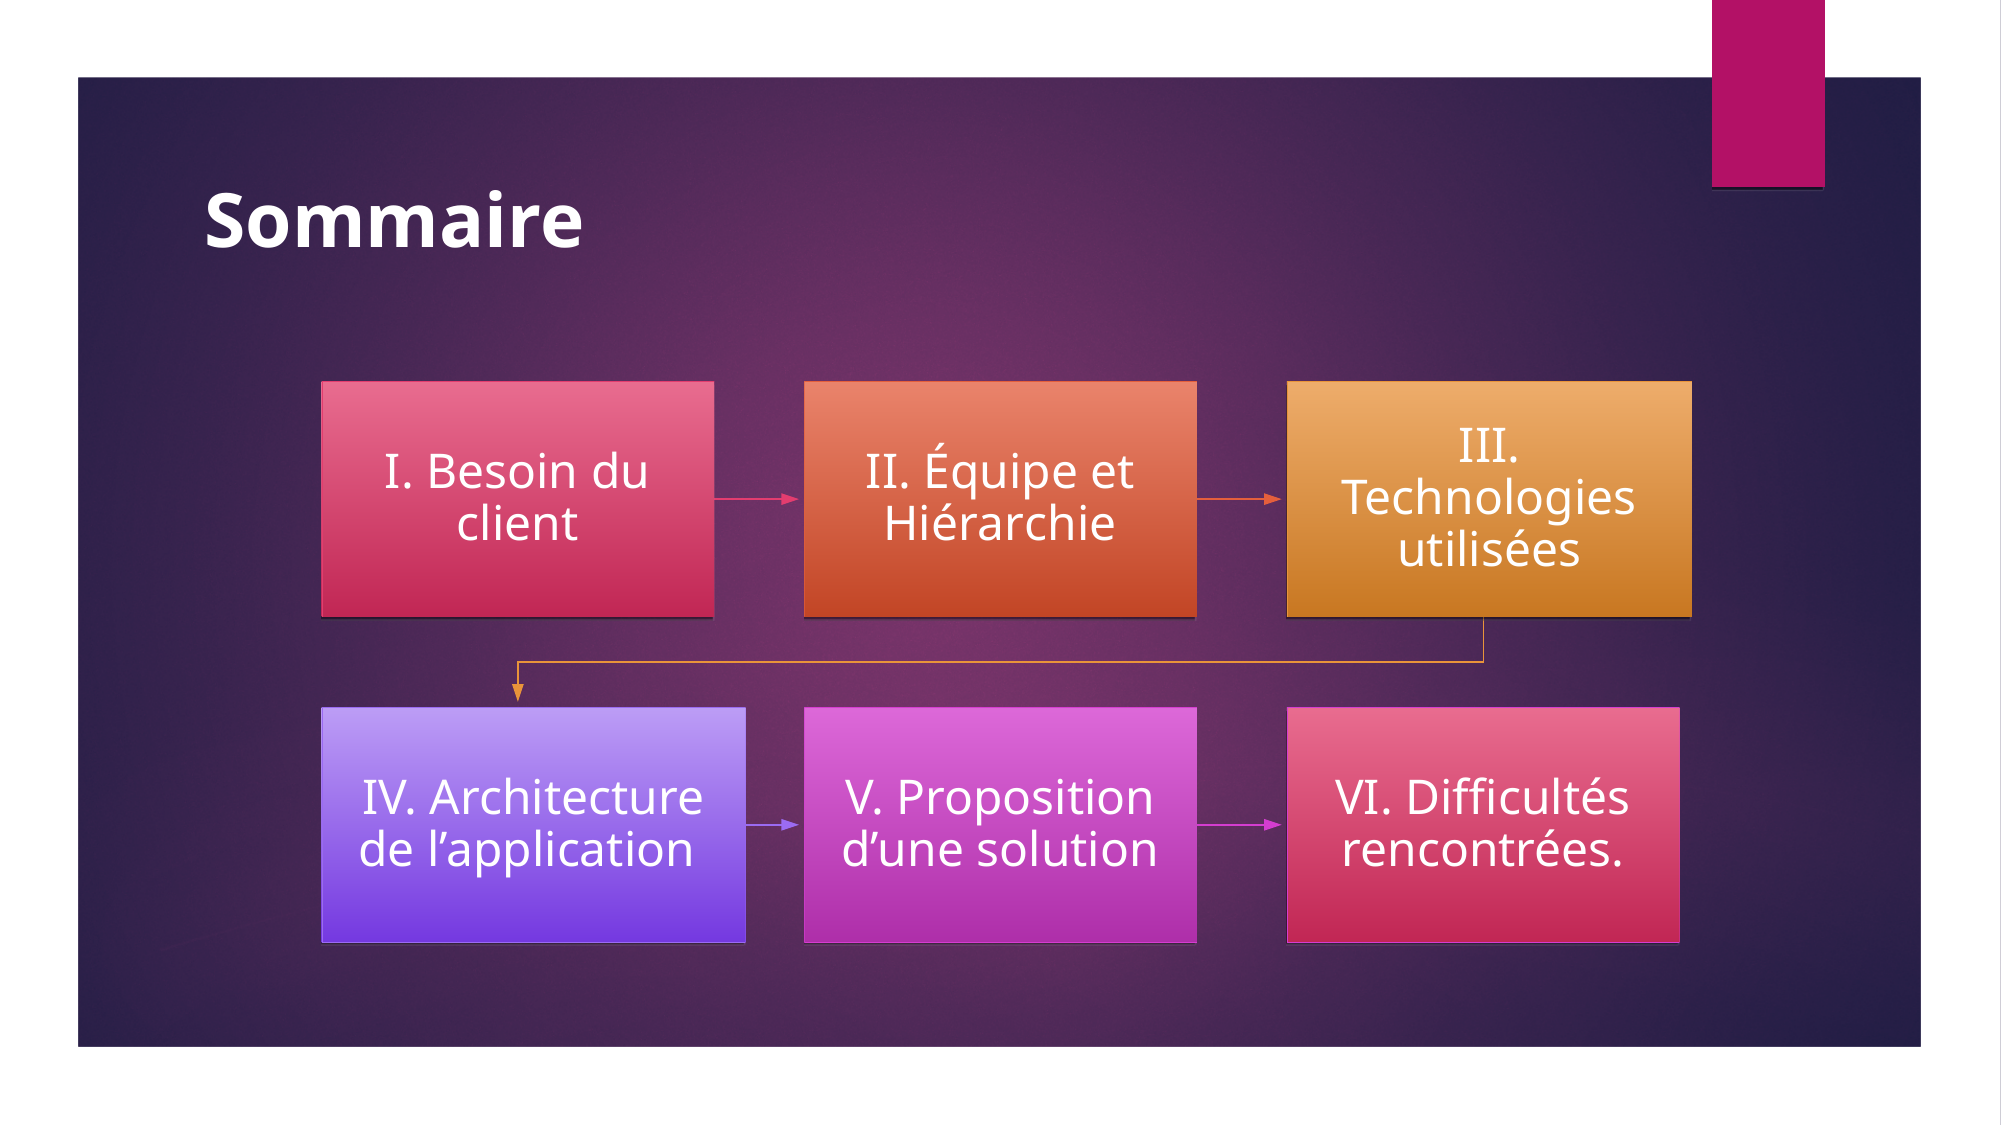

# Sommaire
I. Besoin du client
II. Équipe et Hiérarchie
III. Technologies utilisées
IV. Architecture de l’application
V. Proposition d’une solution
VI. Difficultés rencontrées.